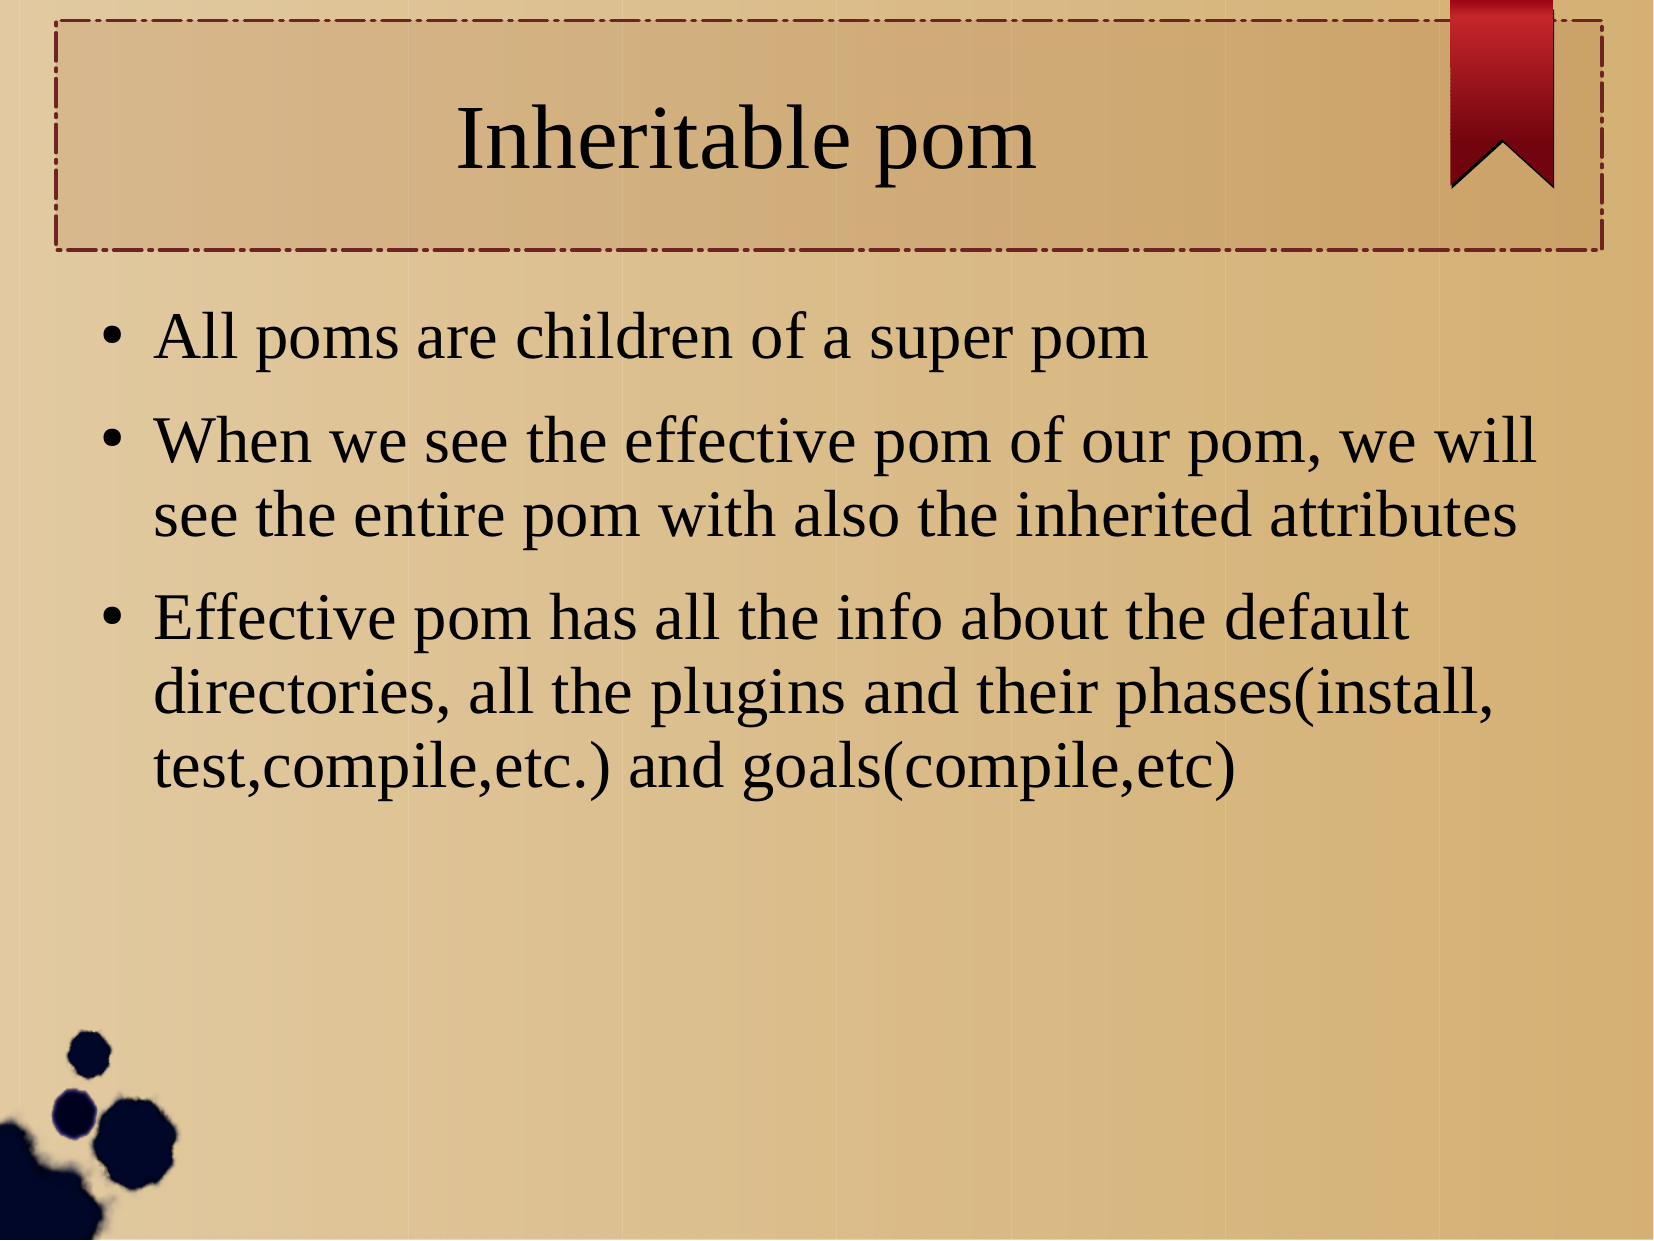

# Inheritable pom
All poms are children of a super pom
When we see the effective pom of our pom, we will see the entire pom with also the inherited attributes
Effective pom has all the info about the default directories, all the plugins and their phases(install, test,compile,etc.) and goals(compile,etc)